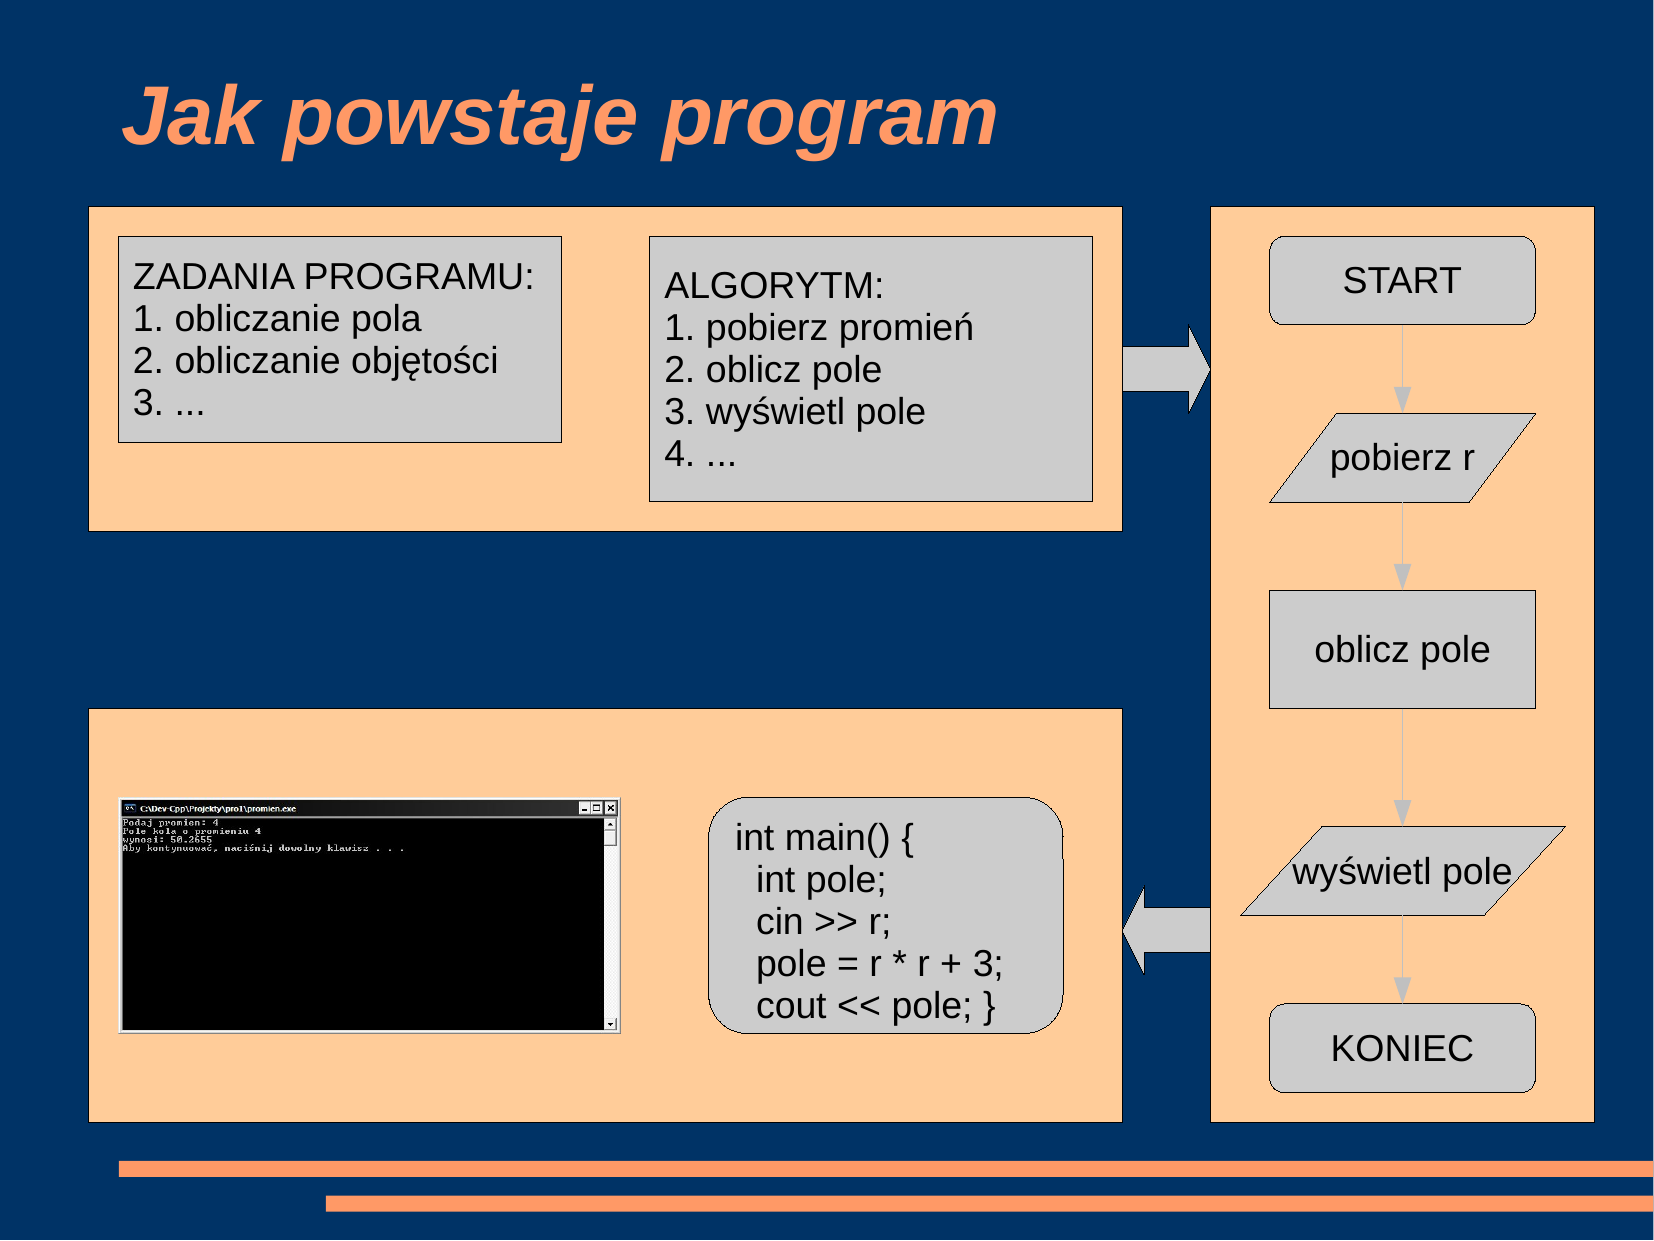

# Jak powstaje program
ZADANIA PROGRAMU:
1. obliczanie pola
2. obliczanie objętości
3. ...
ALGORYTM:
1. pobierz promień
2. oblicz pole
3. wyświetl pole
4. ...
START
pobierz r
oblicz pole
int main() {
 int pole;
 cin >> r;
 pole = r * r + 3;
 cout << pole; }
wyświetl pole
KONIEC